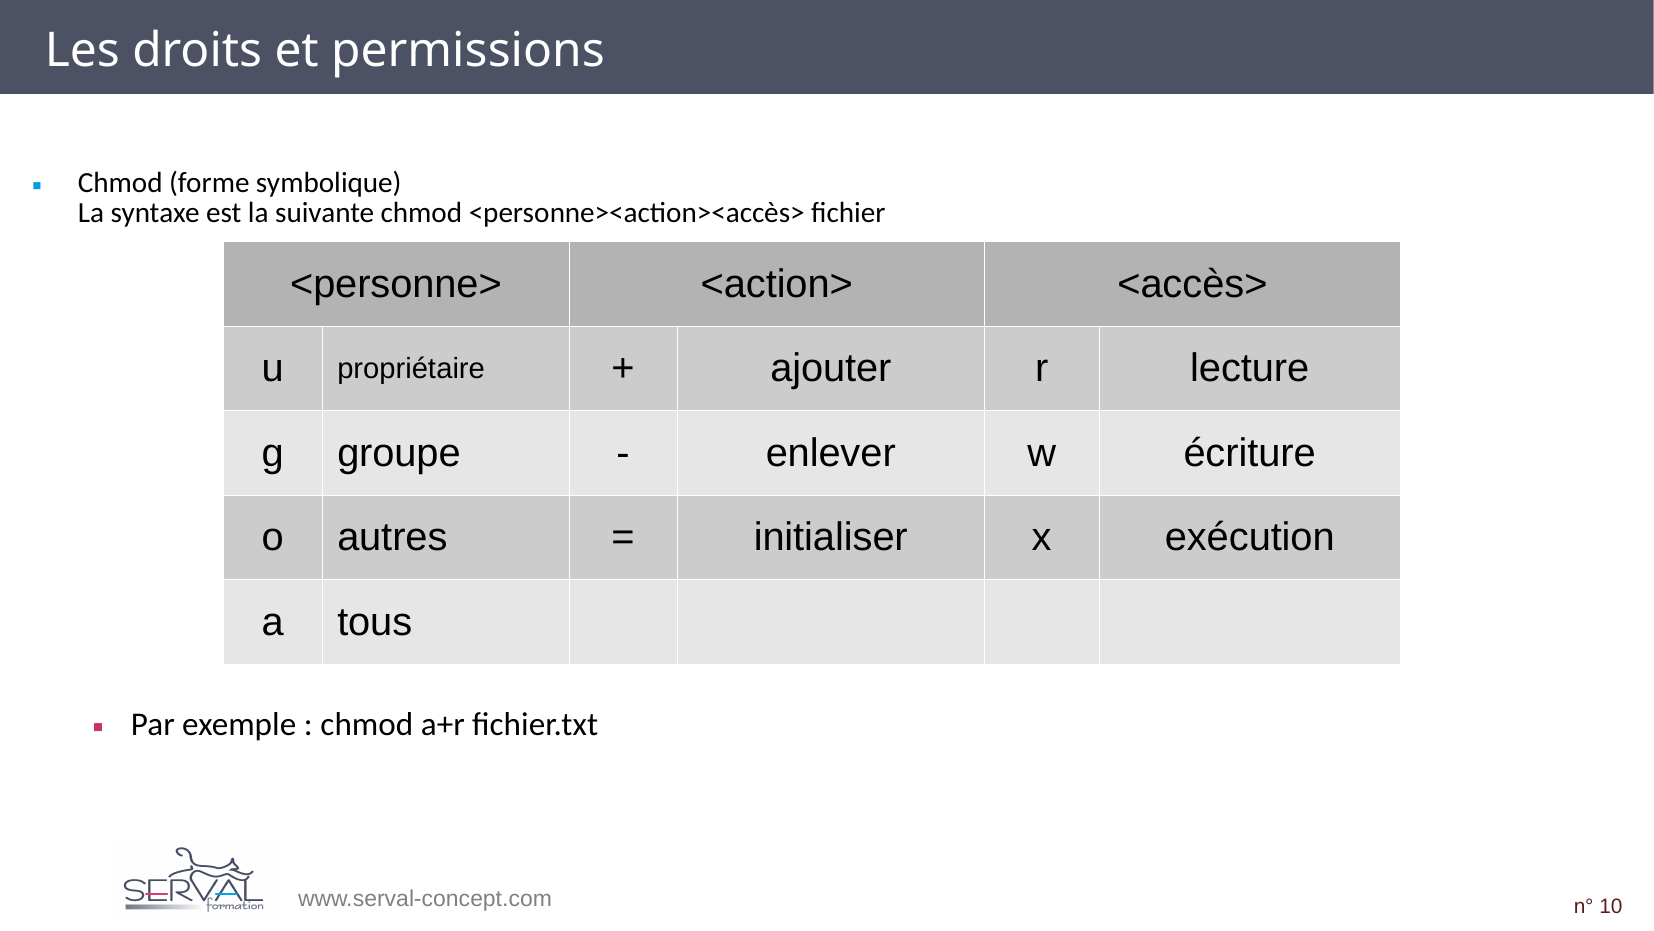

Les droits et permissions
# Chmod (forme symbolique)
La syntaxe est la suivante chmod <personne><action><accès> fichier
Par exemple : chmod a+r fichier.txt
| <personne> | | <action> | | <accès> | |
| --- | --- | --- | --- | --- | --- |
| u | propriétaire | + | ajouter | r | lecture |
| g | groupe | - | enlever | w | écriture |
| o | autres | = | initialiser | x | exécution |
| a | tous | | | | |